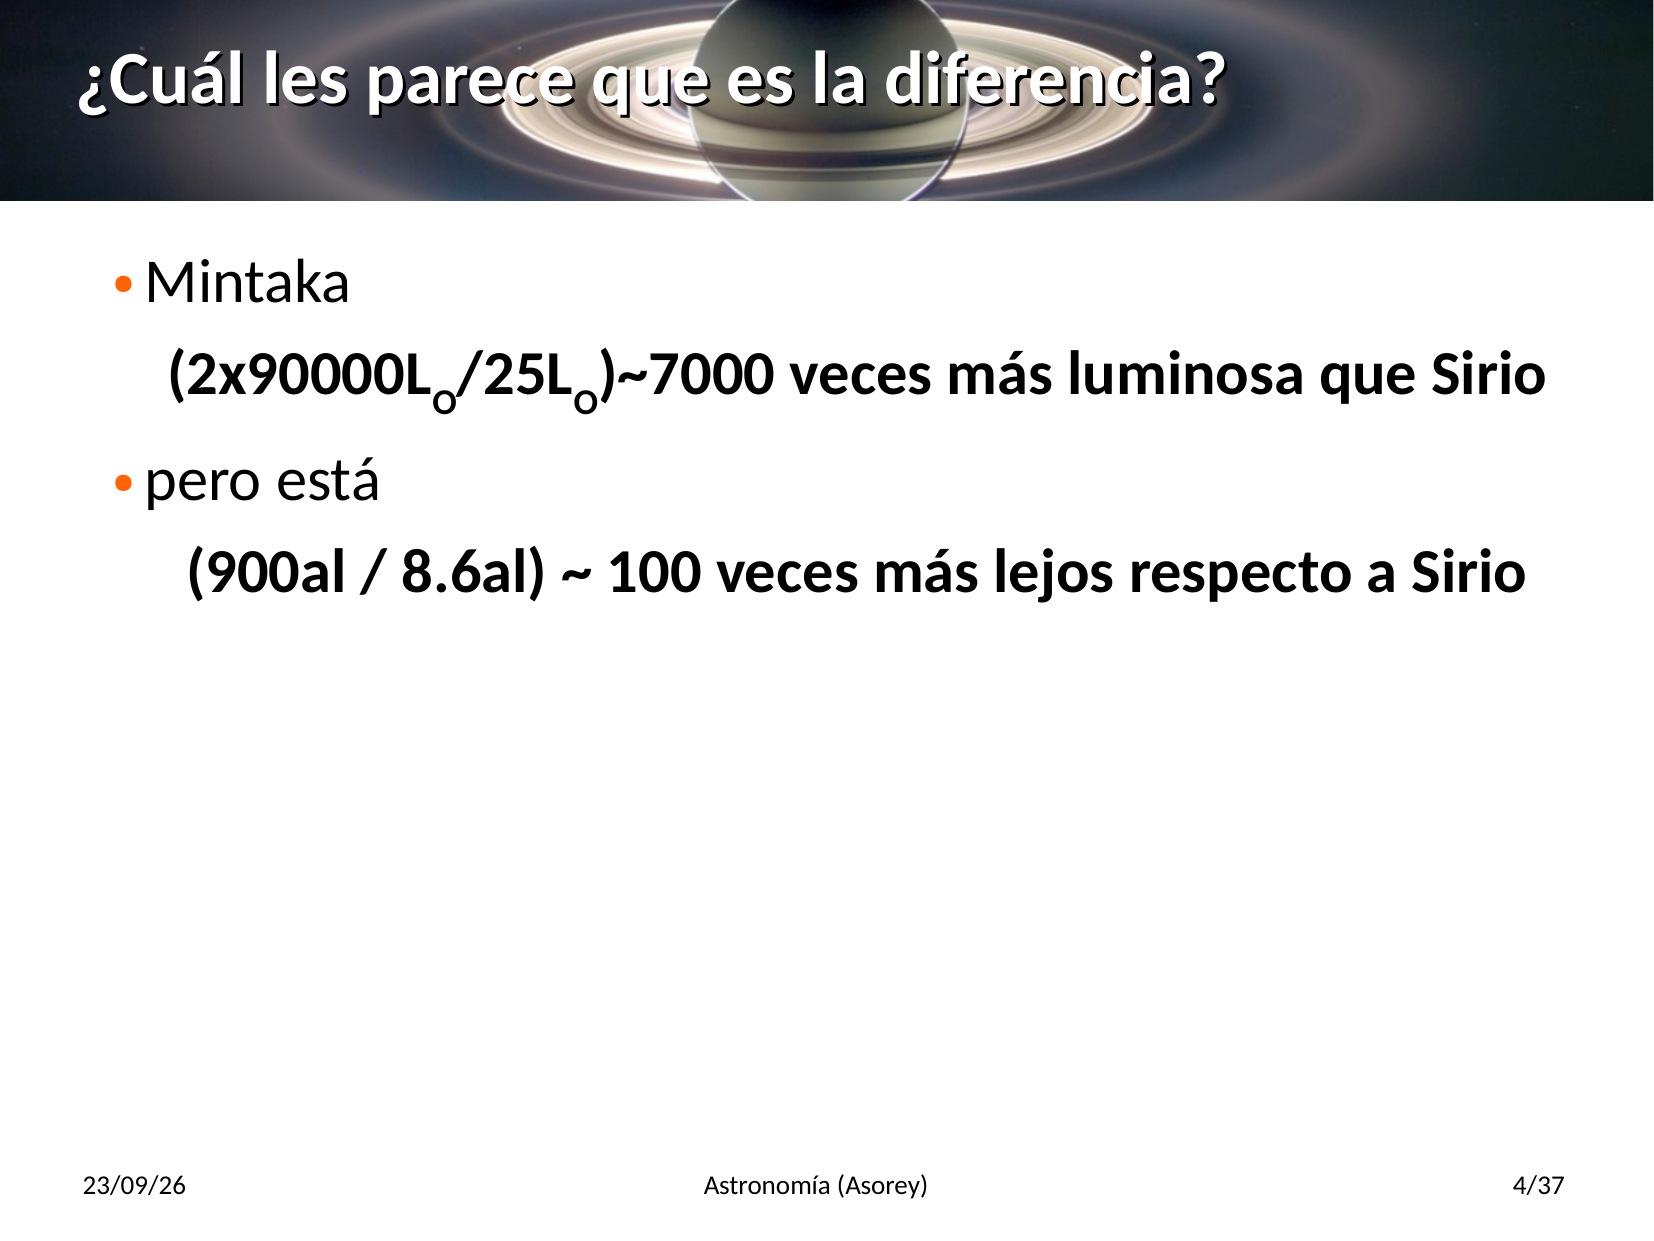

# ¿Cuál les parece que es la diferencia?
Mintaka
(2x90000LO/25LO)~7000 veces más luminosa que Sirio
pero está
(900al / 8.6al) ~ 100 veces más lejos respecto a Sirio
Astronomía (Asorey)
4